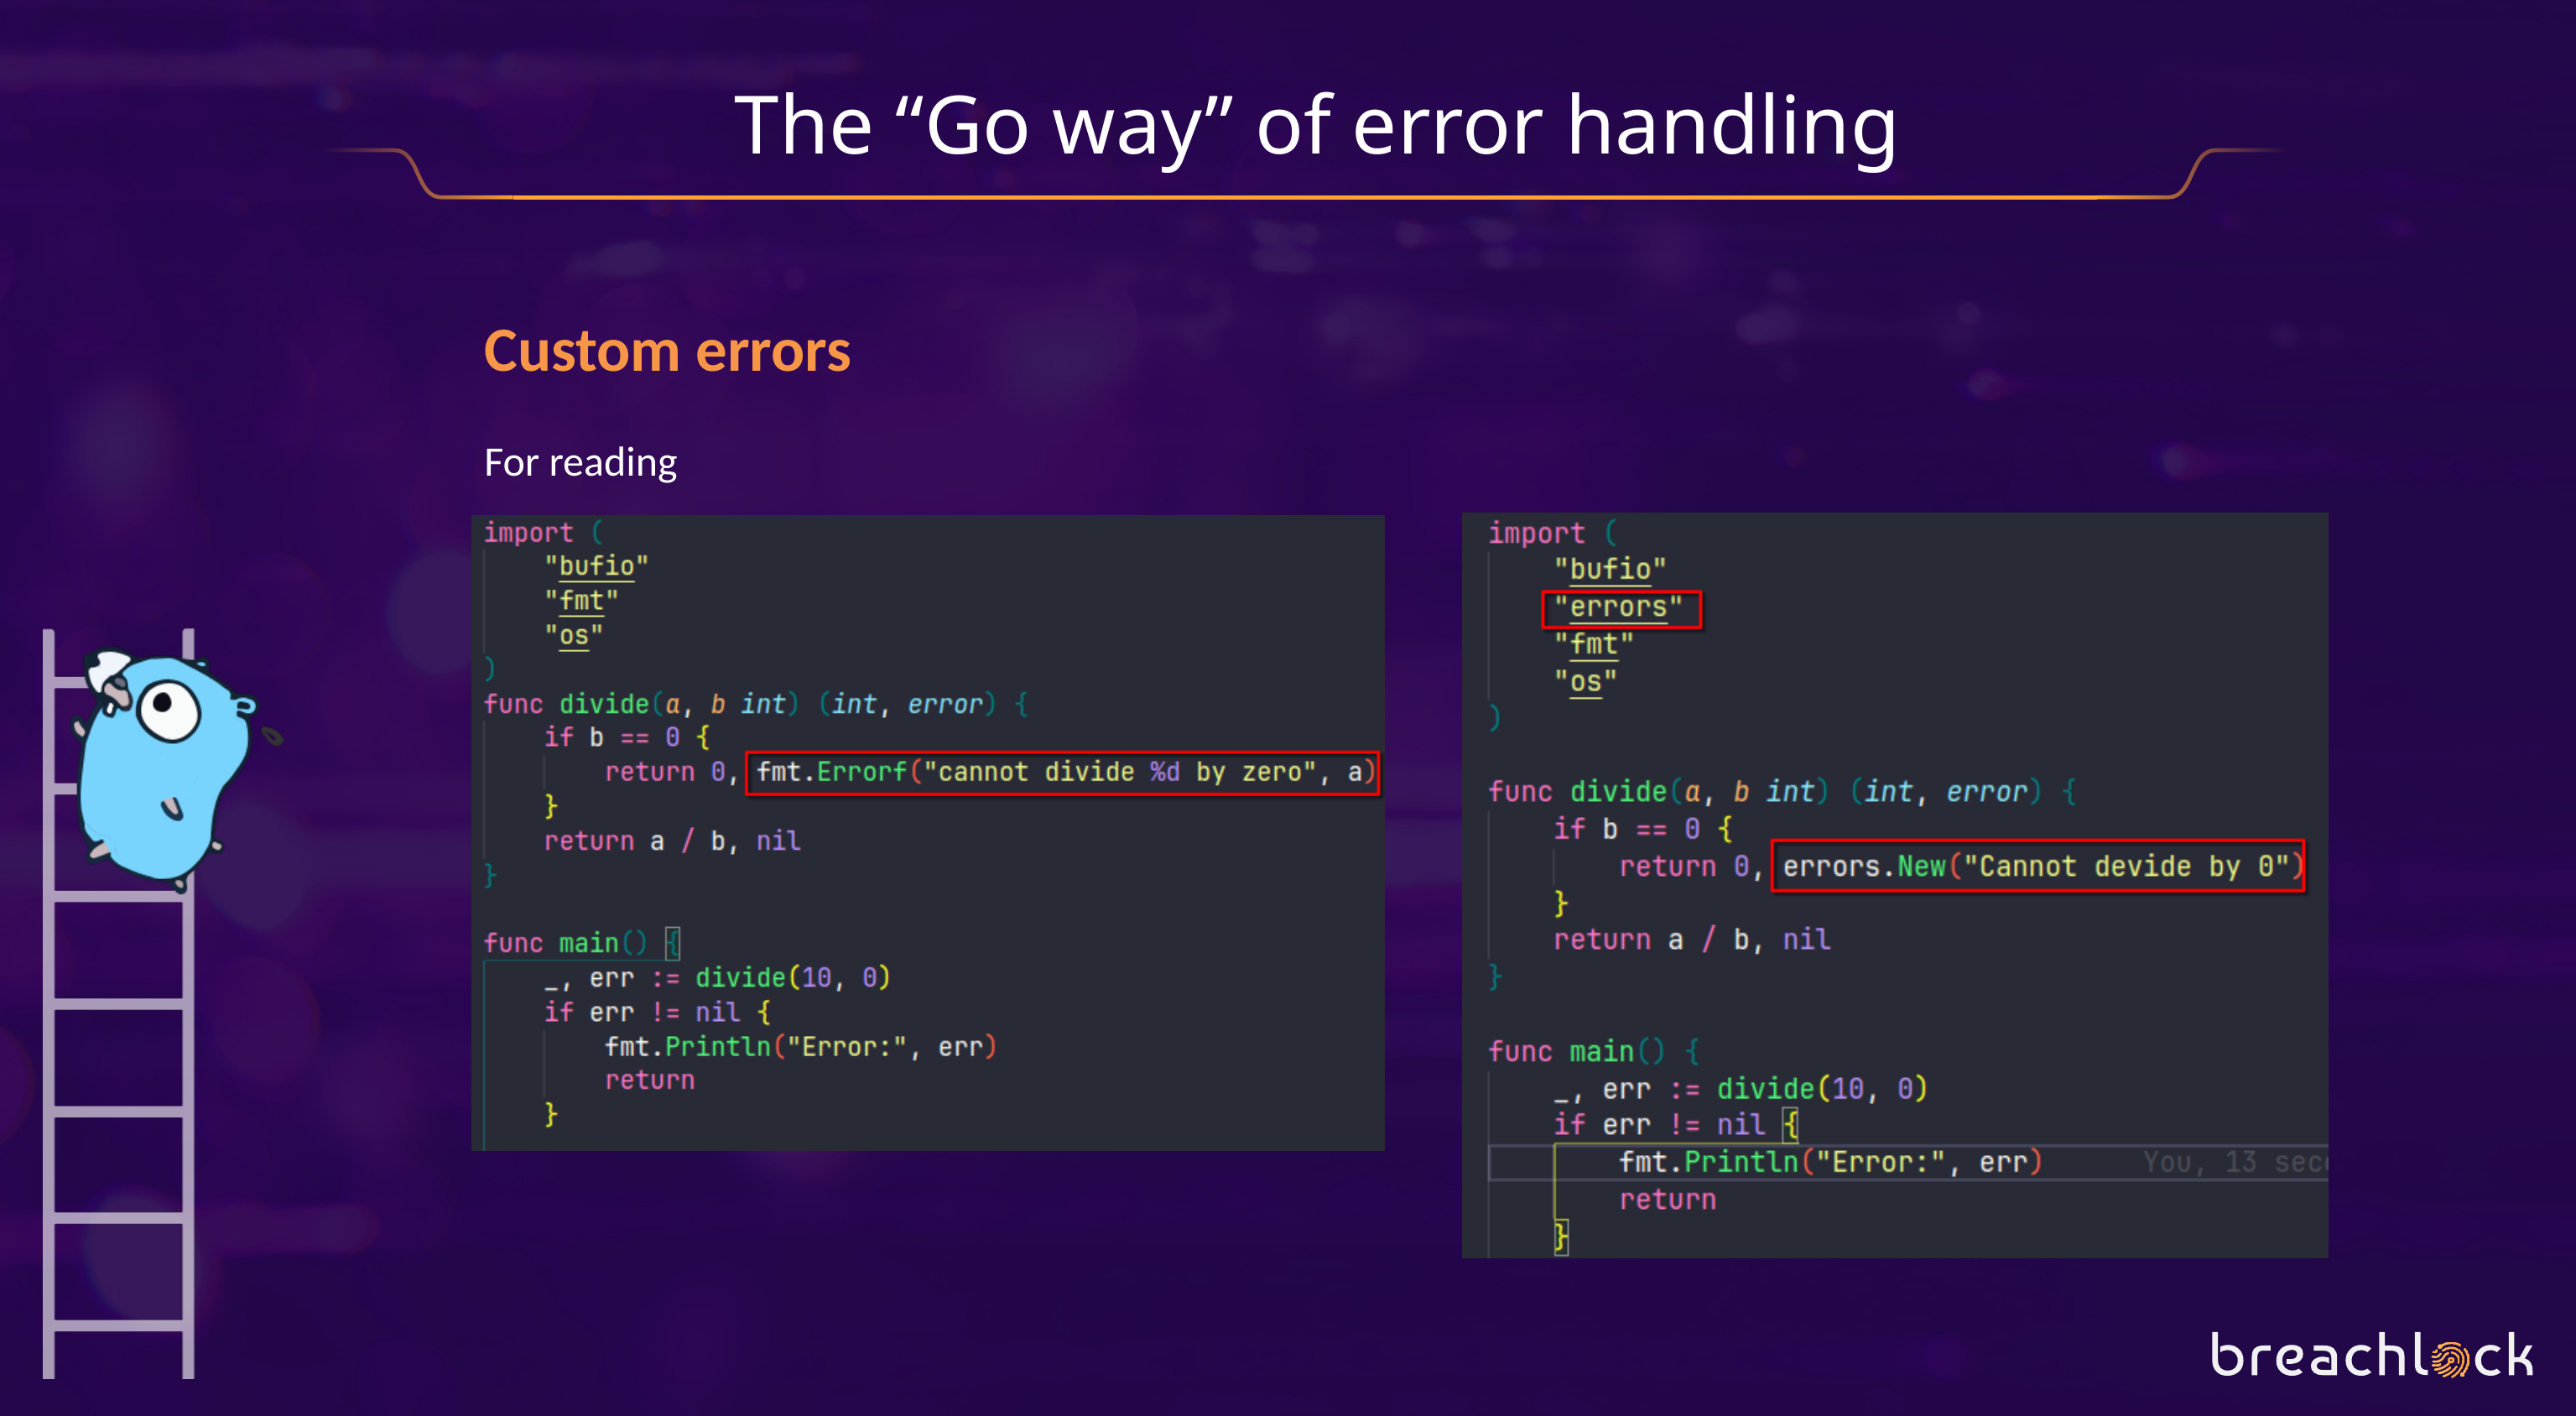

The “Go way” of error handling
Custom errors
For reading